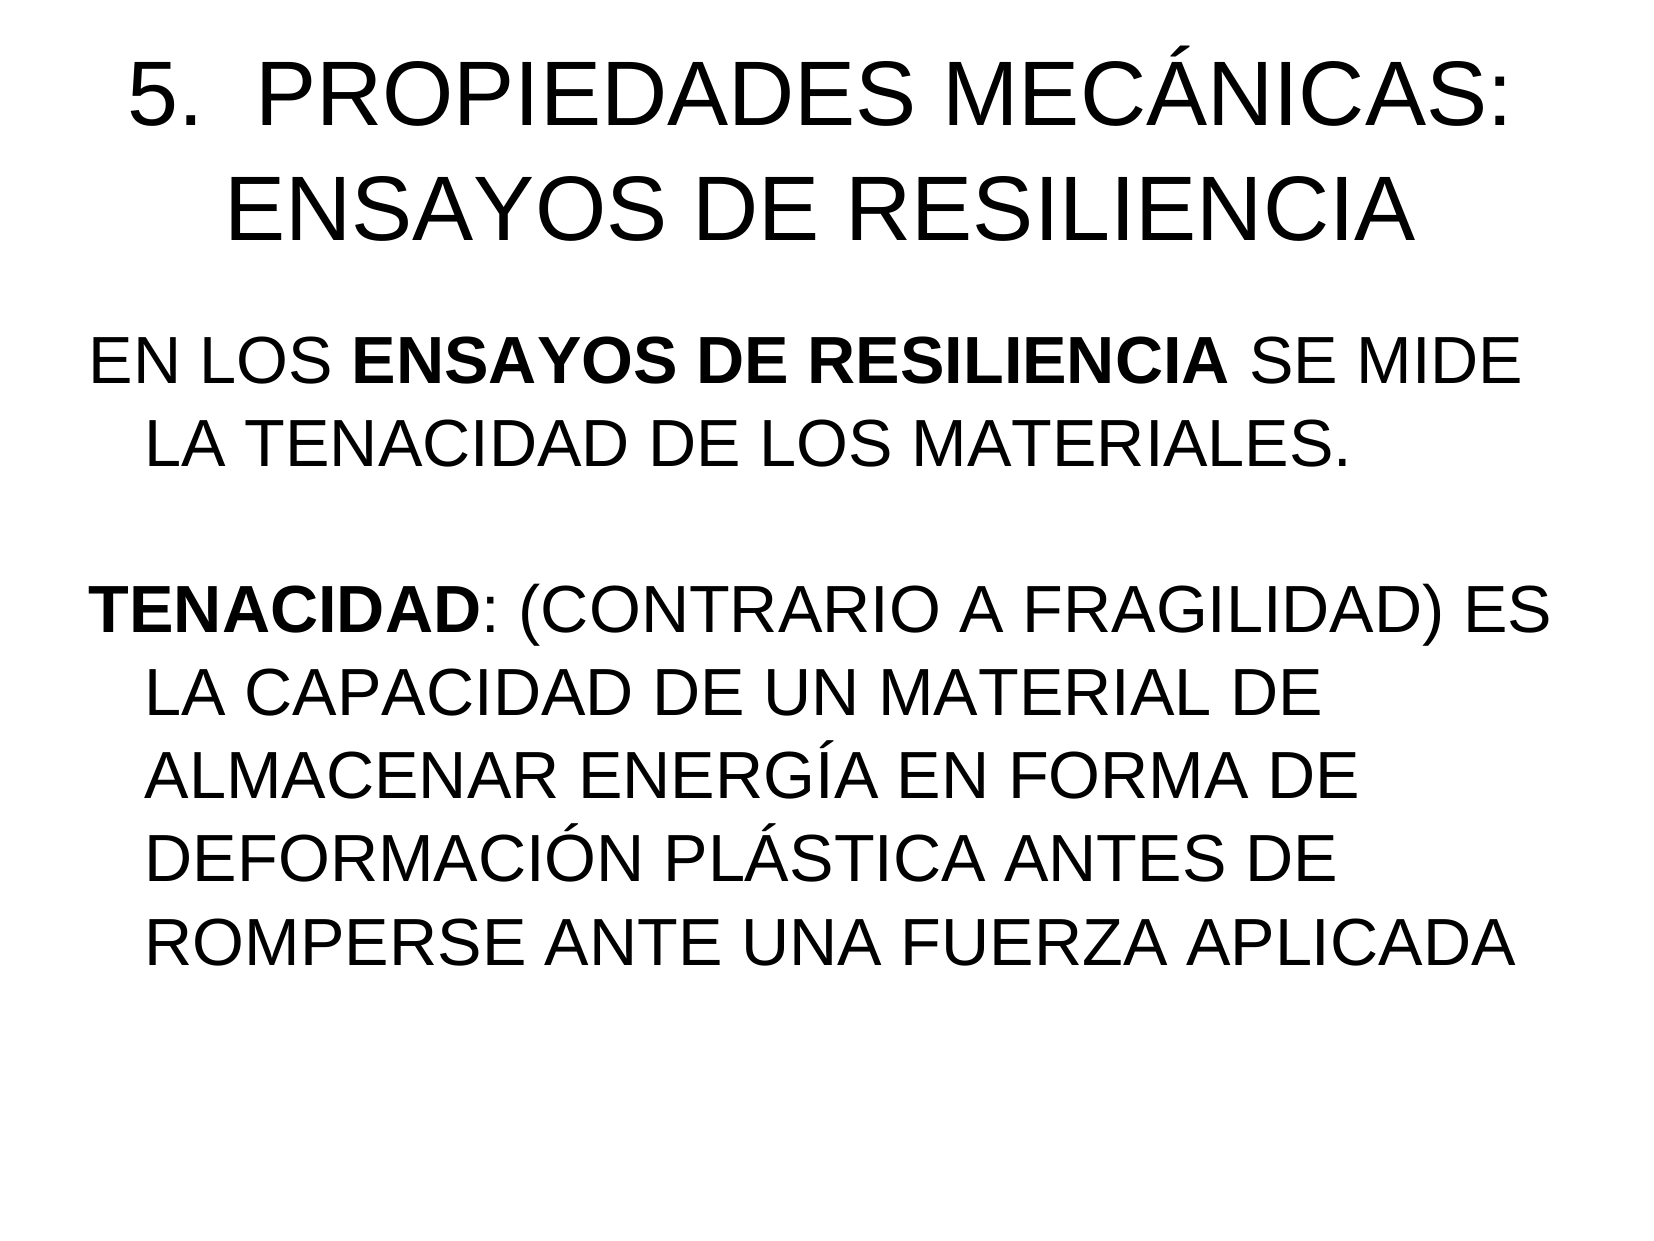

5. PROPIEDADES MECÁNICAS: ENSAYOS DE RESILIENCIA
# EN LOS ENSAYOS DE RESILIENCIA SE MIDE LA TENACIDAD DE LOS MATERIALES.
TENACIDAD: (CONTRARIO A FRAGILIDAD) ES LA CAPACIDAD DE UN MATERIAL DE ALMACENAR ENERGÍA EN FORMA DE DEFORMACIÓN PLÁSTICA ANTES DE ROMPERSE ANTE UNA FUERZA APLICADA